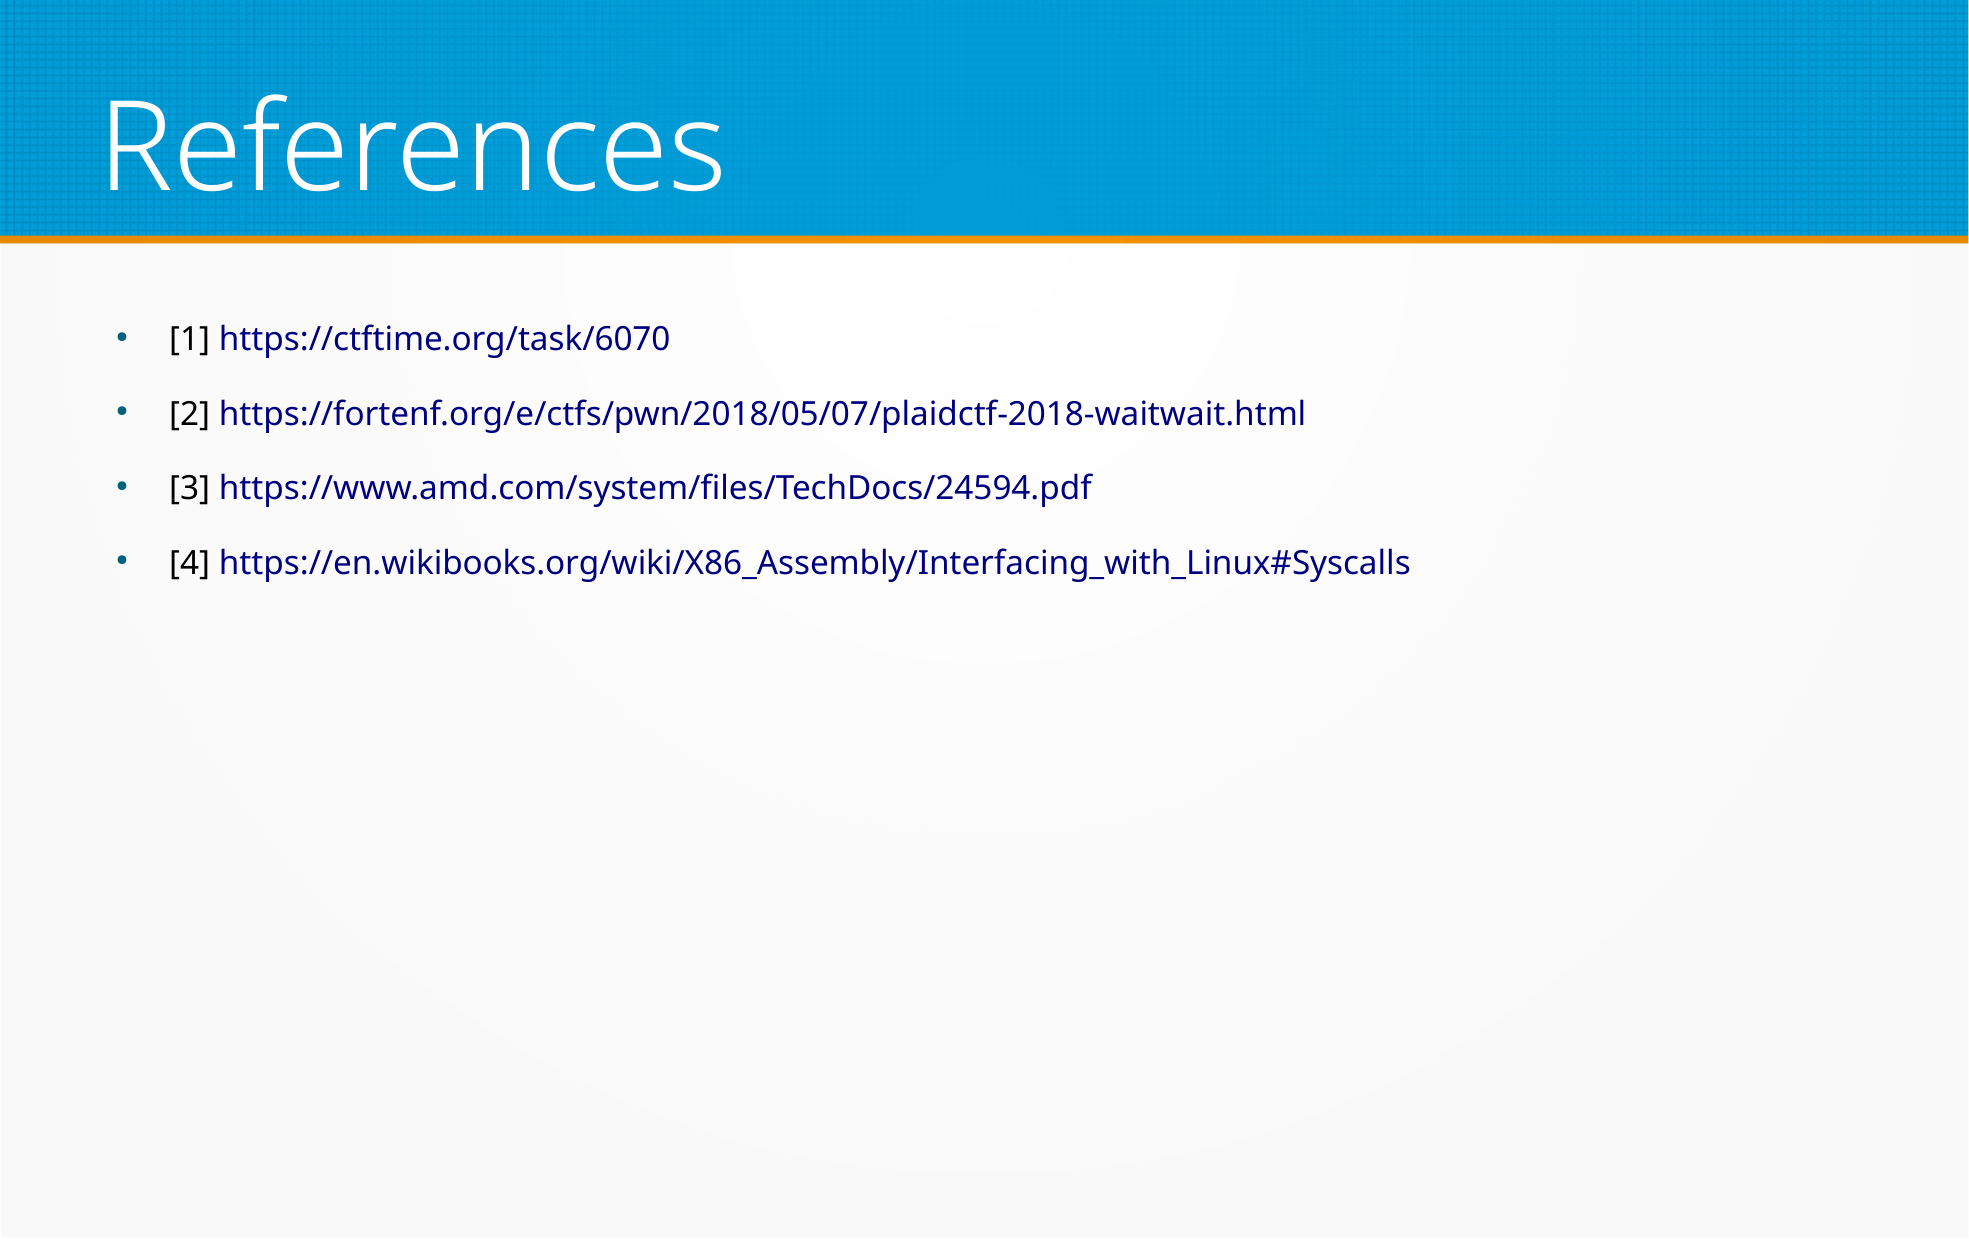

# References
[1] https://ctftime.org/task/6070
[2] https://fortenf.org/e/ctfs/pwn/2018/05/07/plaidctf-2018-waitwait.html
[3] https://www.amd.com/system/files/TechDocs/24594.pdf
[4] https://en.wikibooks.org/wiki/X86_Assembly/Interfacing_with_Linux#Syscalls